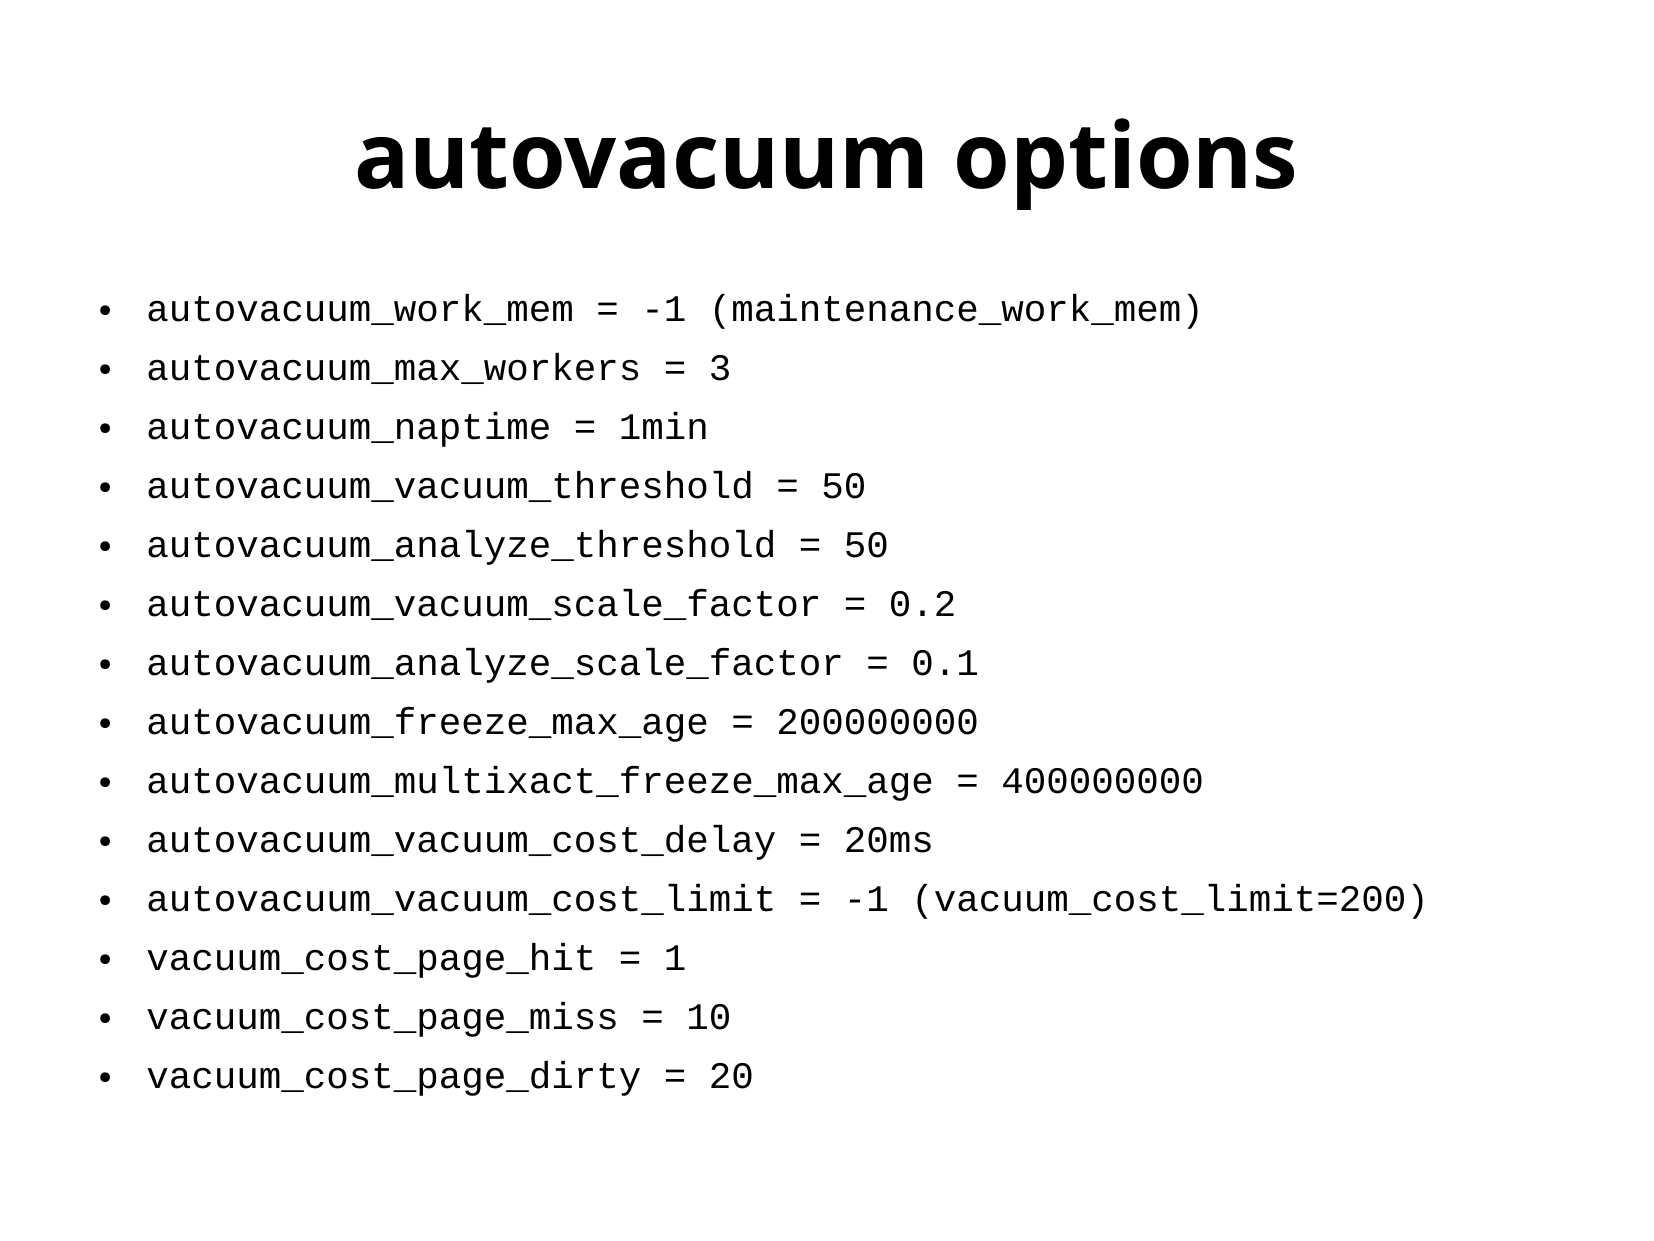

# autovacuum options
autovacuum_work_mem = -1 (maintenance_work_mem)
autovacuum_max_workers = 3
autovacuum_naptime = 1min
autovacuum_vacuum_threshold = 50
autovacuum_analyze_threshold = 50
autovacuum_vacuum_scale_factor = 0.2
autovacuum_analyze_scale_factor = 0.1
autovacuum_freeze_max_age = 200000000
autovacuum_multixact_freeze_max_age = 400000000
autovacuum_vacuum_cost_delay = 20ms
autovacuum_vacuum_cost_limit = -1 (vacuum_cost_limit=200)
vacuum_cost_page_hit = 1
vacuum_cost_page_miss = 10
vacuum_cost_page_dirty = 20